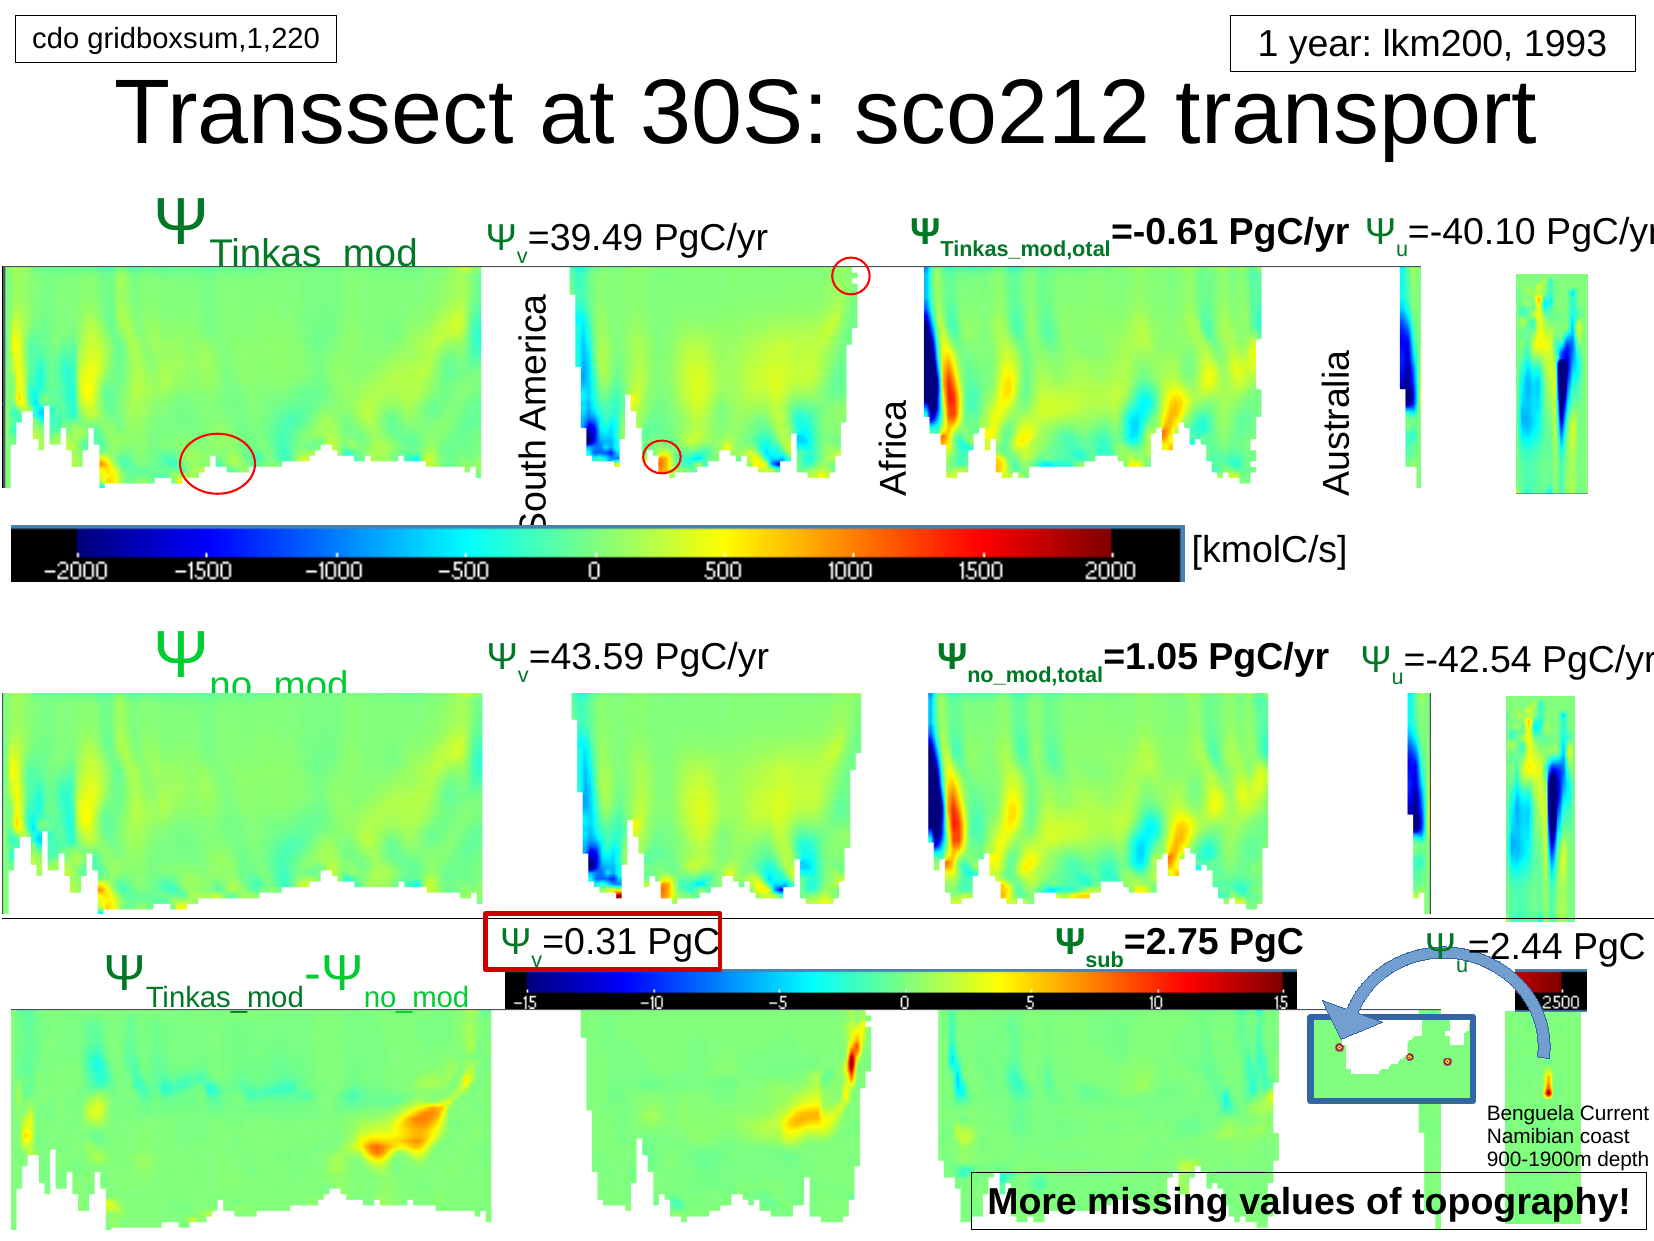

# Transsect at 30S: sco212 transport
cdo gridboxsum,1,220
1 year: lkm200, 1993
ΨTinkas_mod
Ψno_mod
ΨTinkas_mod,otal=-0.61 PgC/yr
Ψu=-40.10 PgC/yr
Ψv=39.49 PgC/yr
South America
Australia
Africa
[kmolC/s]
Ψv=43.59 PgC/yr
Ψno_mod,total=1.05 PgC/yr
Ψu=-42.54 PgC/yr
Ψv=0.31 PgC
Ψsub=2.75 PgC
Ψu=2.44 PgC
ΨTinkas_mod-Ψno_mod
Benguela Current
Namibian coast
900-1900m depth
More missing values of topography!